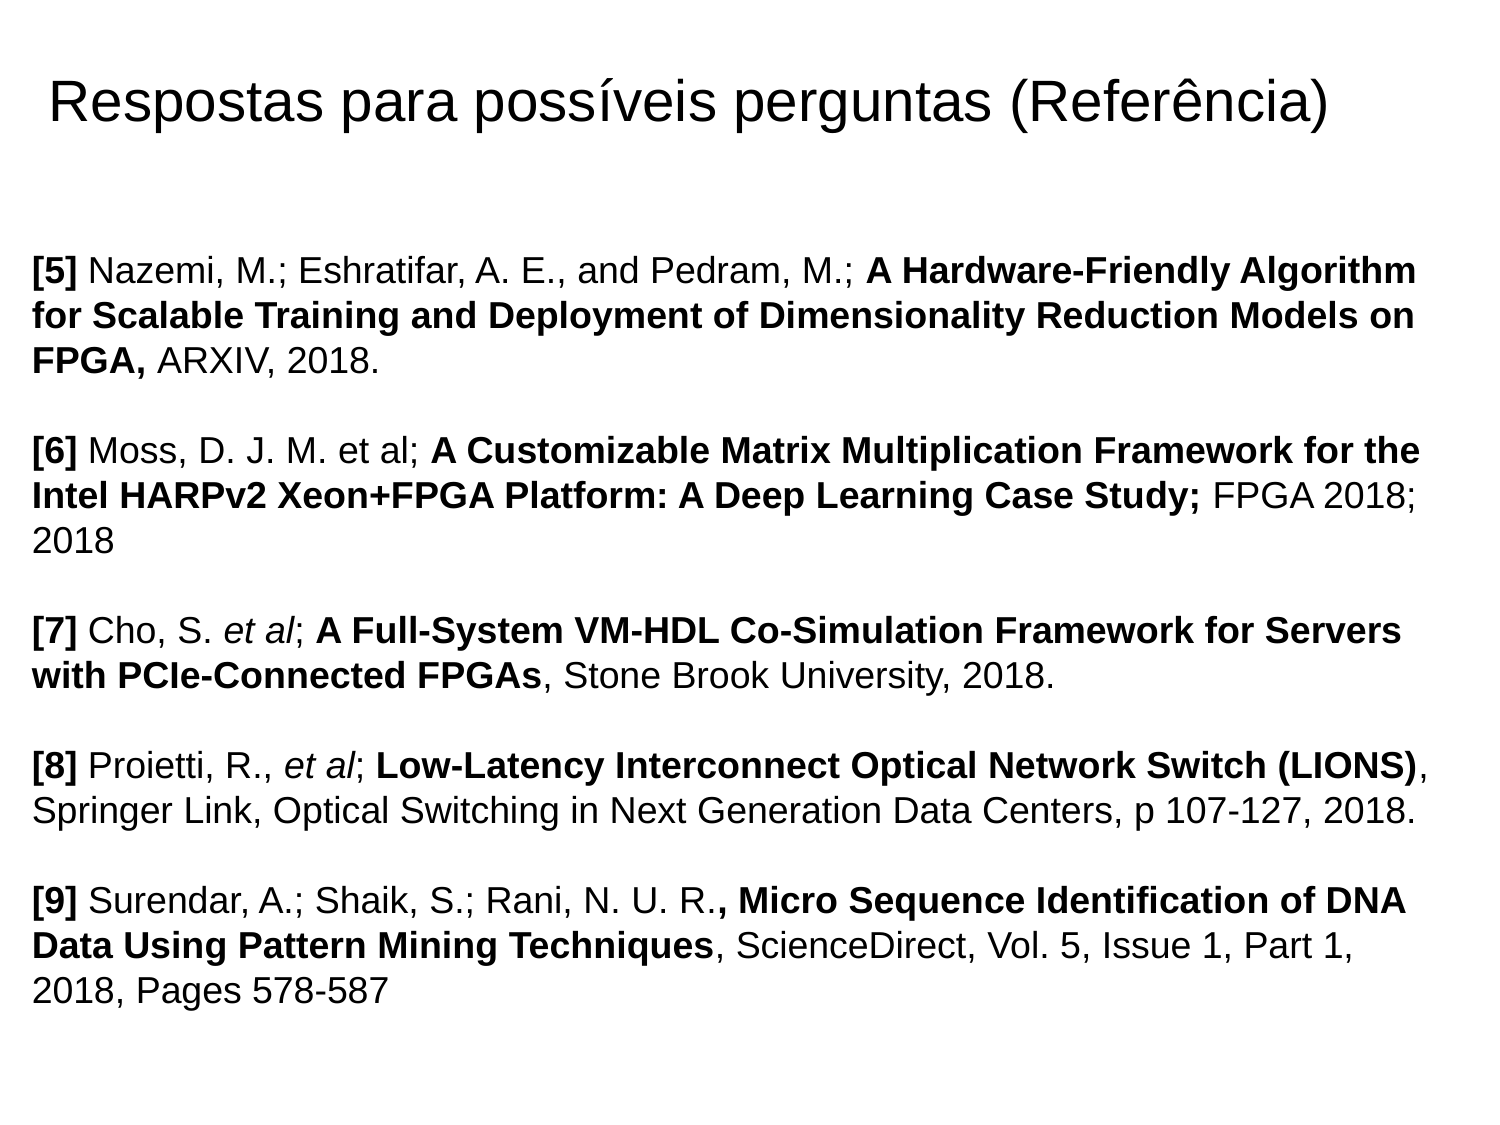

# Respostas para possíveis perguntas (Referência)
[5] Nazemi, M.; Eshratifar, A. E., and Pedram, M.; A Hardware-Friendly Algorithm for Scalable Training and Deployment of Dimensionality Reduction Models on FPGA, ARXIV, 2018.
[6] Moss, D. J. M. et al; A Customizable Matrix Multiplication Framework for the Intel HARPv2 Xeon+FPGA Platform: A Deep Learning Case Study; FPGA 2018; 2018
[7] Cho, S. et al; A Full-System VM-HDL Co-Simulation Framework for Servers with PCIe-Connected FPGAs, Stone Brook University, 2018.
[8] Proietti, R., et al; Low-Latency Interconnect Optical Network Switch (LIONS), Springer Link, Optical Switching in Next Generation Data Centers, p 107-127, 2018.
[9] Surendar, A.; Shaik, S.; Rani, N. U. R., Micro Sequence Identification of DNA Data Using Pattern Mining Techniques, ScienceDirect, Vol. 5, Issue 1, Part 1, 2018, Pages 578-587